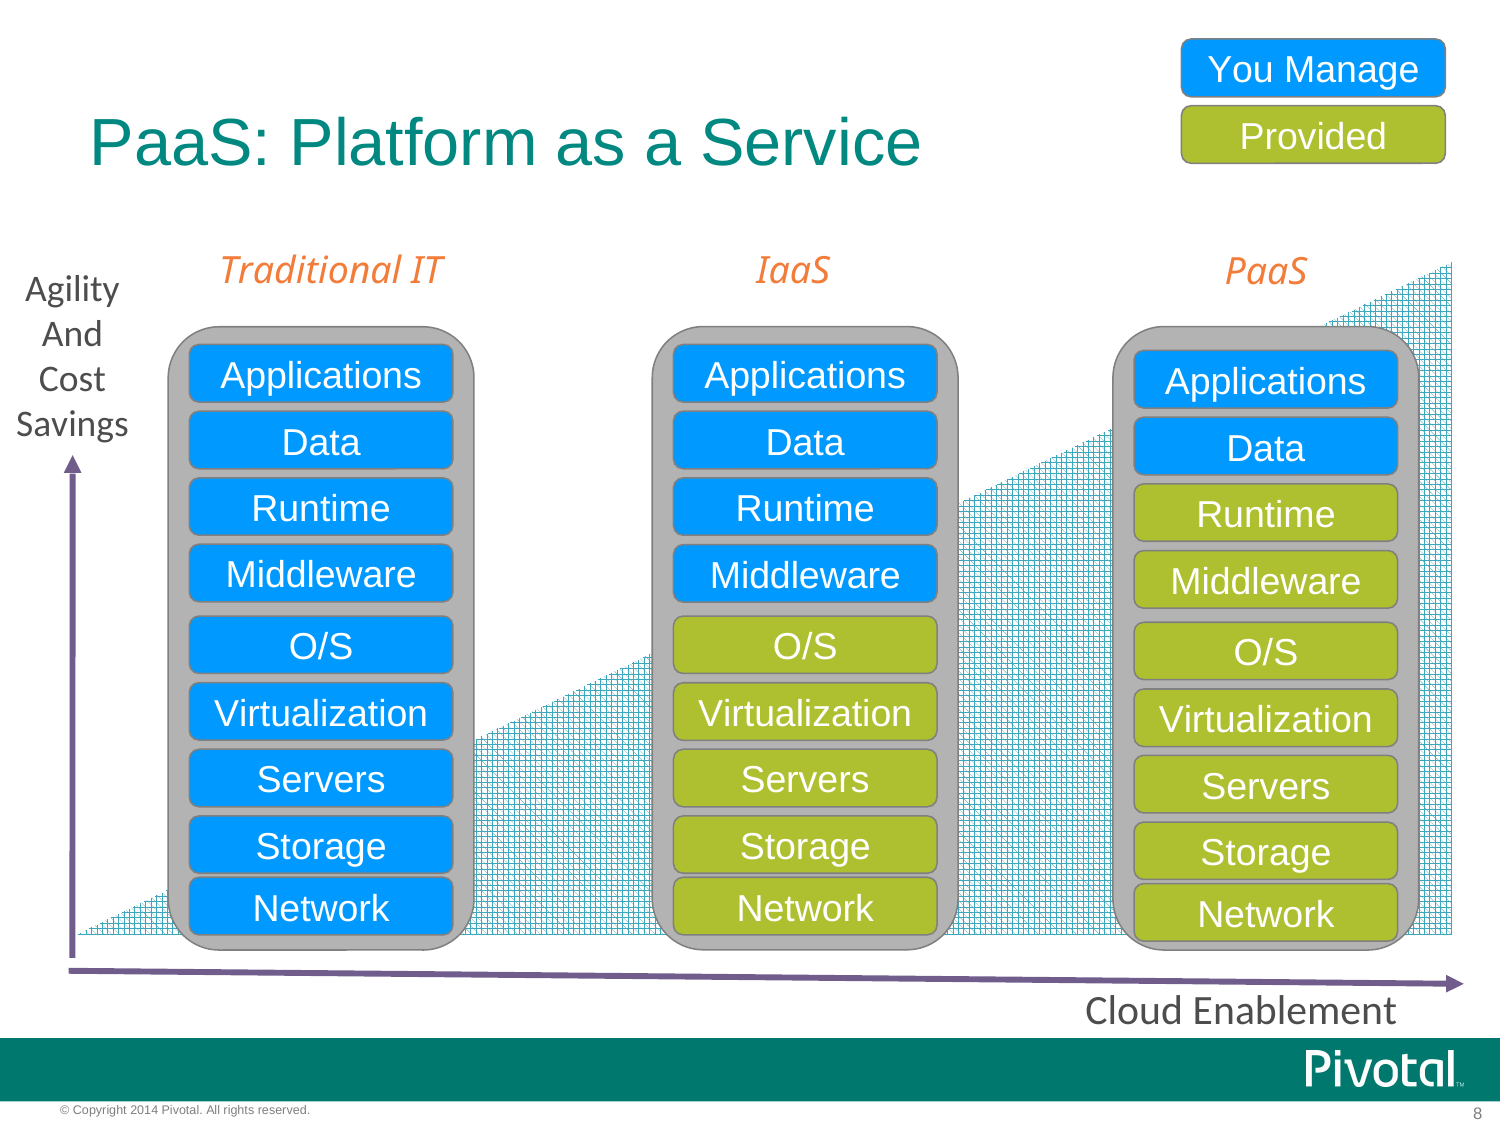

You Manage
# PaaS: Platform as a Service
Provided
 Traditional IT
Applications
Data
Runtime
Middleware
O/S
Virtualization
Servers
Storage
Network
IaaS
Applications
Data
Runtime
Middleware
O/S
Virtualization
Servers
Storage
Network
PaaS
Applications
Data
Runtime
Middleware
O/S
Virtualization
Servers
Storage
Network
Agility
And
Cost
Savings
Cloud Enablement